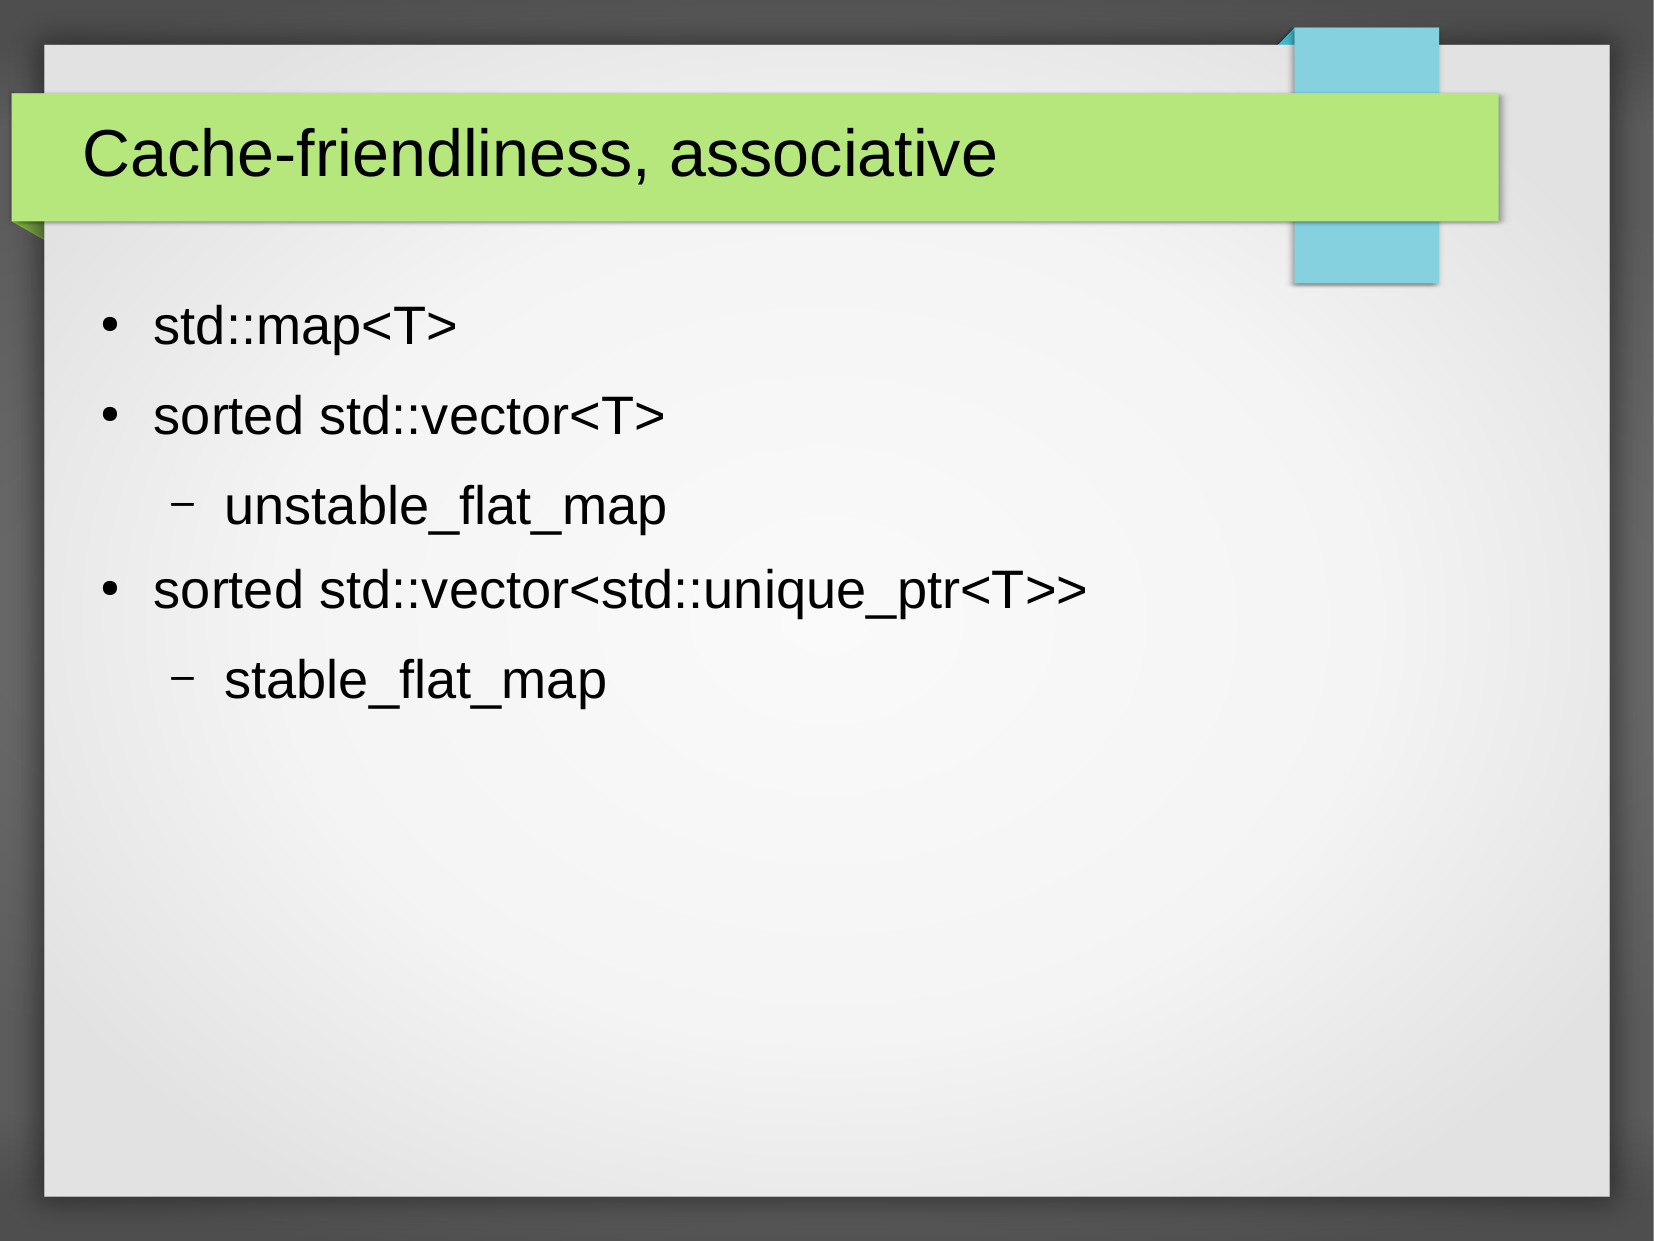

# Cache-friendliness, associative
std::map<T>
sorted std::vector<T>
unstable_flat_map
sorted std::vector<std::unique_ptr<T>>
stable_flat_map